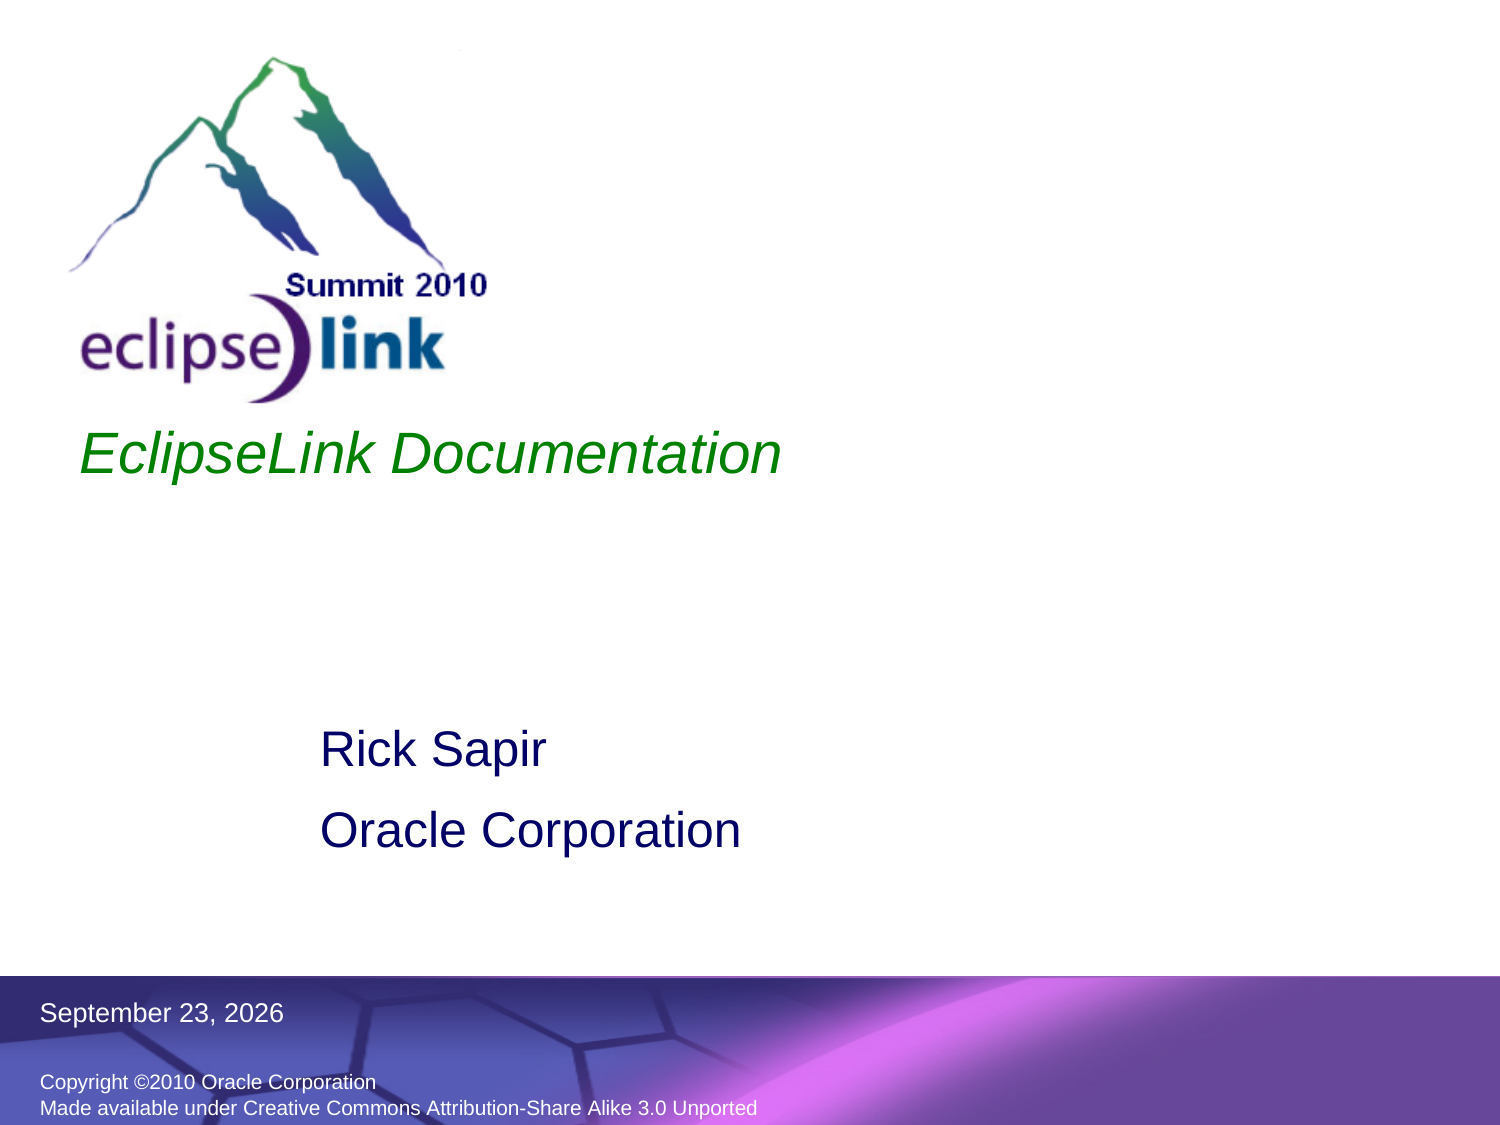

# EclipseLink Documentation
Rick Sapir
Oracle Corporation